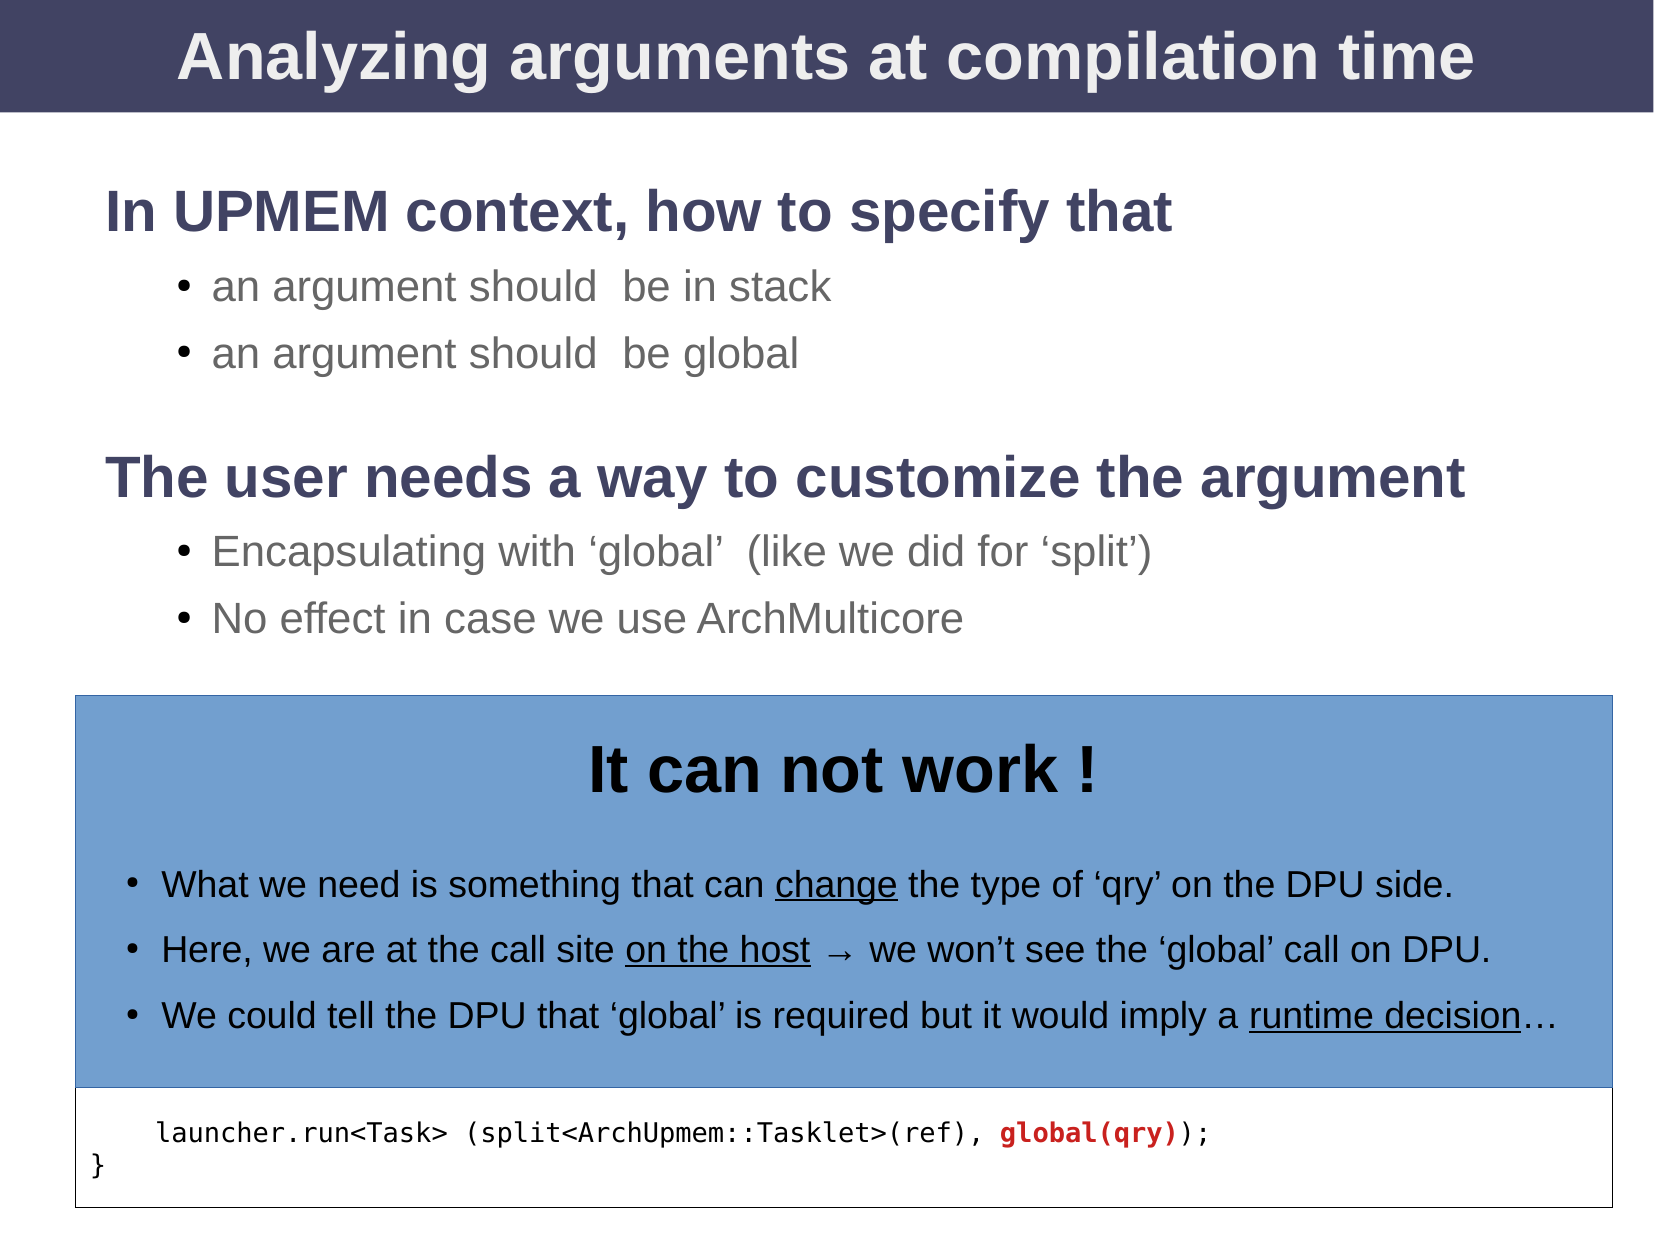

Analyzing arguments at compilation time
In UPMEM context, how to specify that
an argument should be in stack
an argument should be global
The user needs a way to customize the argument
Encapsulating with ‘global’ (like we did for ‘split’)
No effect in case we use ArchMulticore
template<class ARCH>
struct Task
{
 USING(ARCH);
 static auto run (int tuid, const vector<uint32_t>& ref, const vector<uint32_t>& qry) {}
};
int main()
{
 vector<uint32_t> ref, qry; // we suppose that ref and qry will be filled
 Launcher<ArchUpmem> launcher { 4_dpu };
 launcher.run<Task> (split<ArchUpmem::Tasklet>(ref), global(qry));
}
It can not work !
What we need is something that can change the type of ‘qry’ on the DPU side.
Here, we are at the call site on the host → we won’t see the ‘global’ call on DPU.
We could tell the DPU that ‘global’ is required but it would imply a runtime decision…